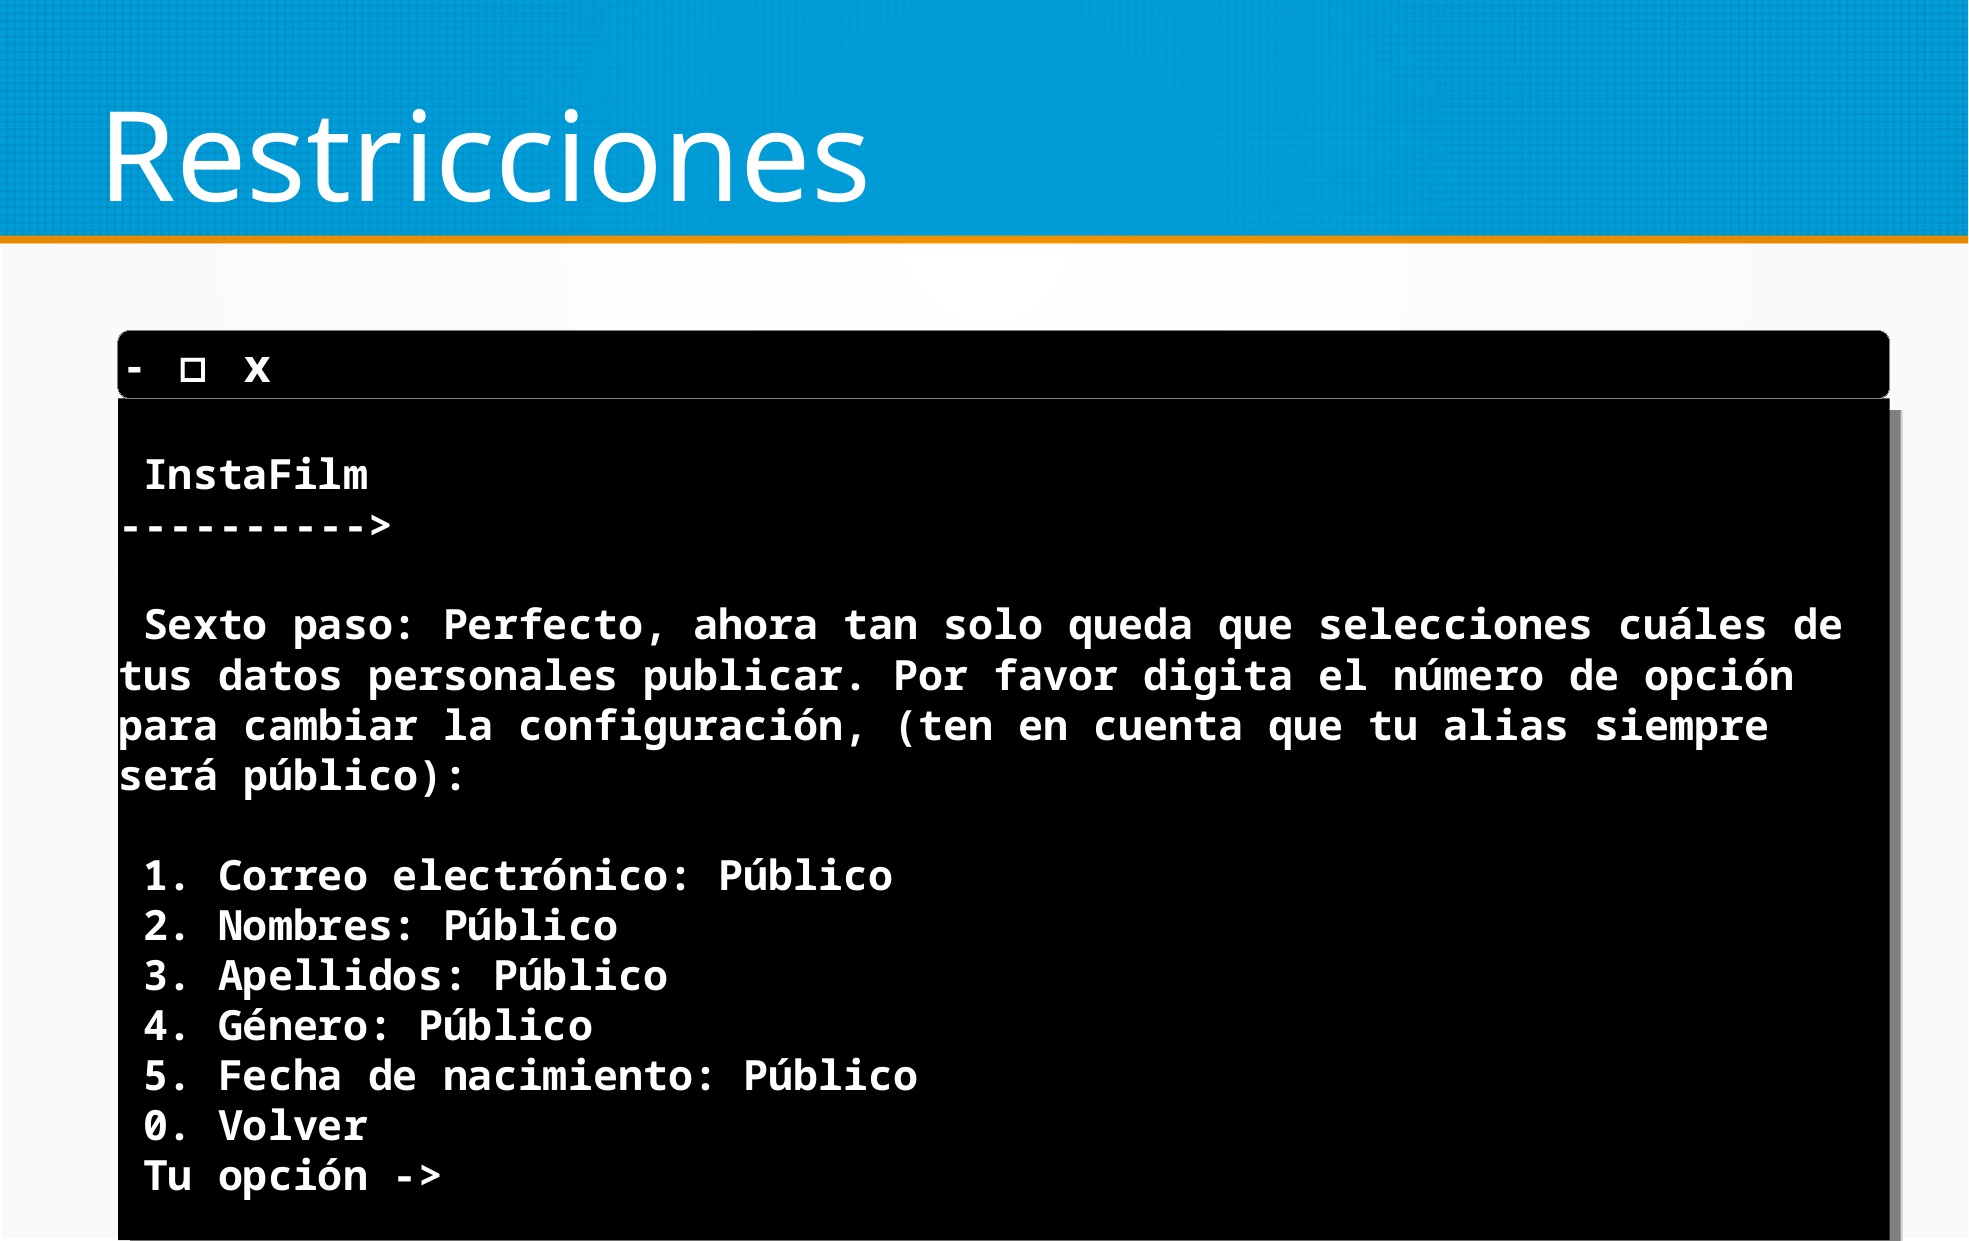

# Restricciones
- □ x
 InstaFilm
---------->
 Sexto paso: Perfecto, ahora tan solo queda que selecciones cuáles de tus datos personales publicar. Por favor digita el número de opción para cambiar la configuración, (ten en cuenta que tu alias siempre será público):
 1. Correo electrónico: Público
 2. Nombres: Público
 3. Apellidos: Público
 4. Género: Público
 5. Fecha de nacimiento: Público
 0. Volver
 Tu opción ->